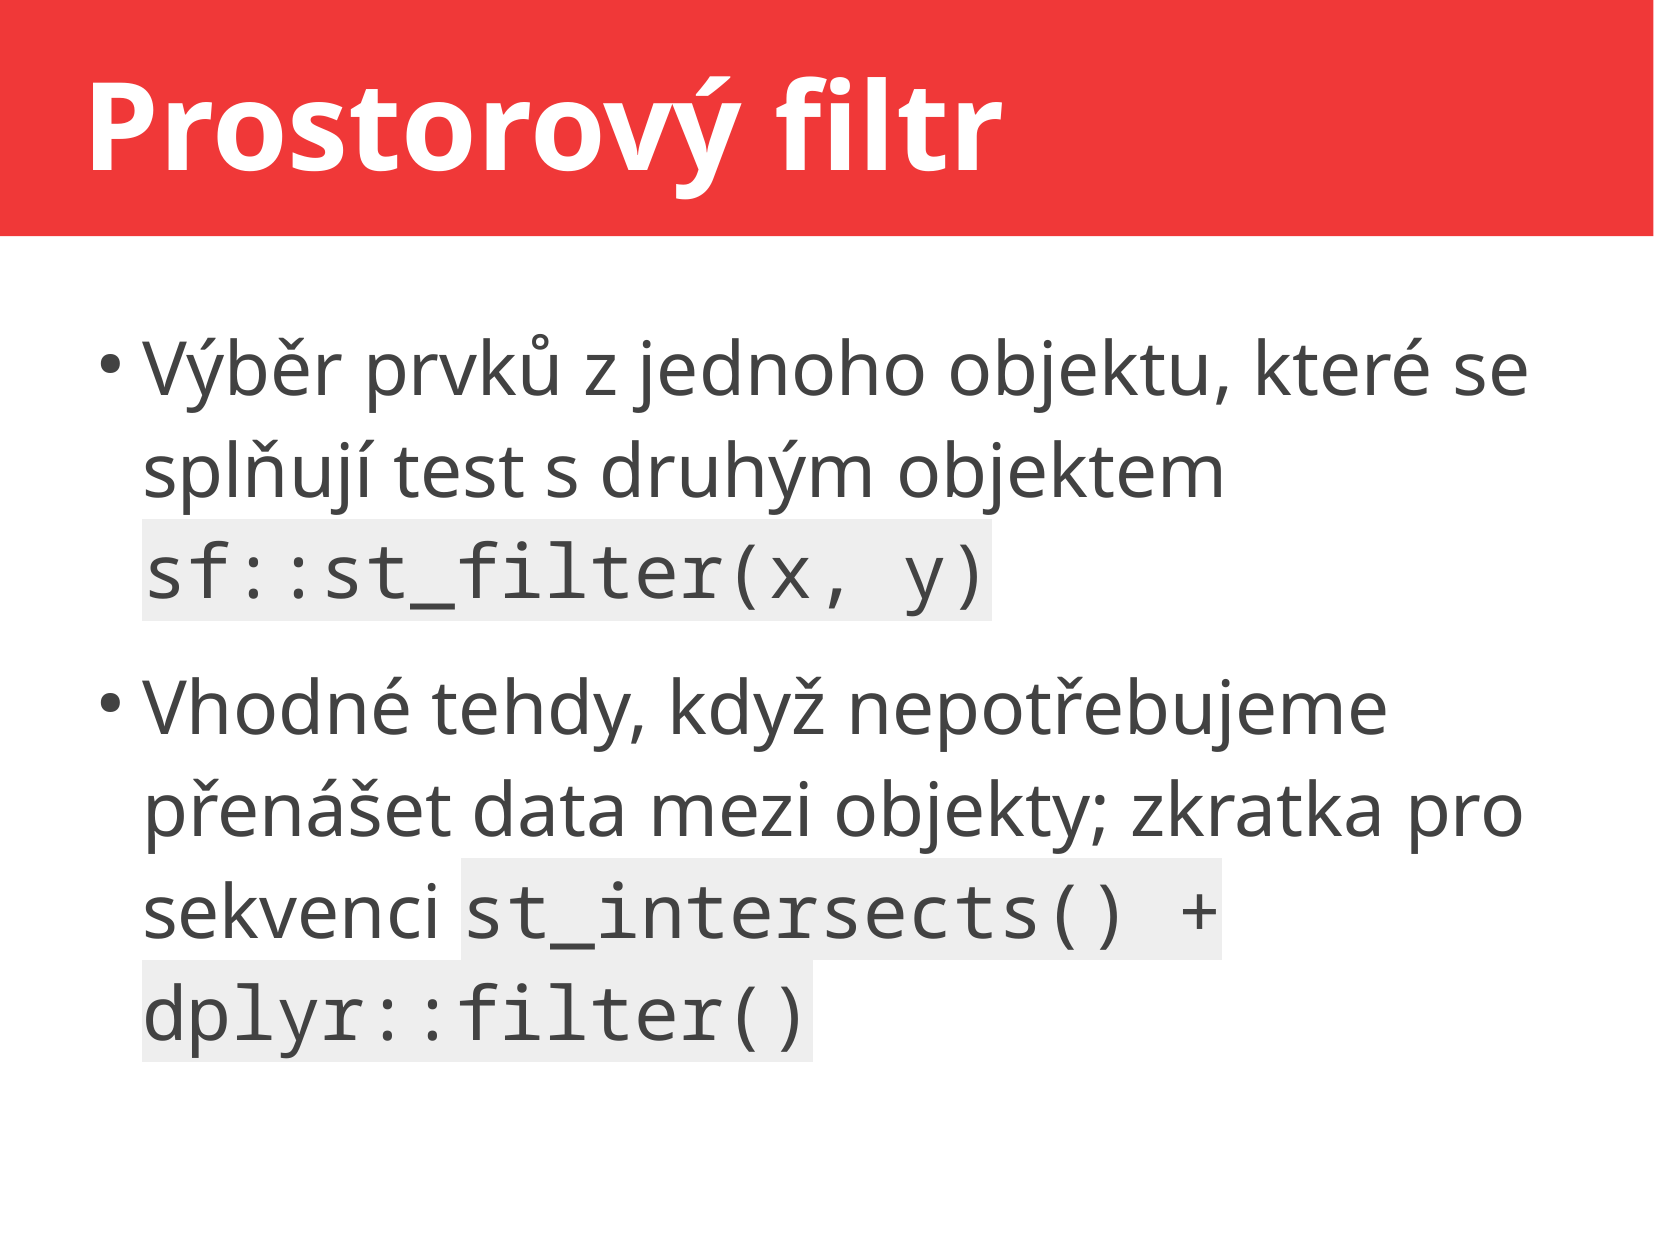

# Prostorový filtr
Výběr prvků z jednoho objektu, které se splňují test s druhým objektem sf::st_filter(x, y)
Vhodné tehdy, když nepotřebujeme přenášet data mezi objekty; zkratka pro sekvenci st_intersects() + dplyr::filter()